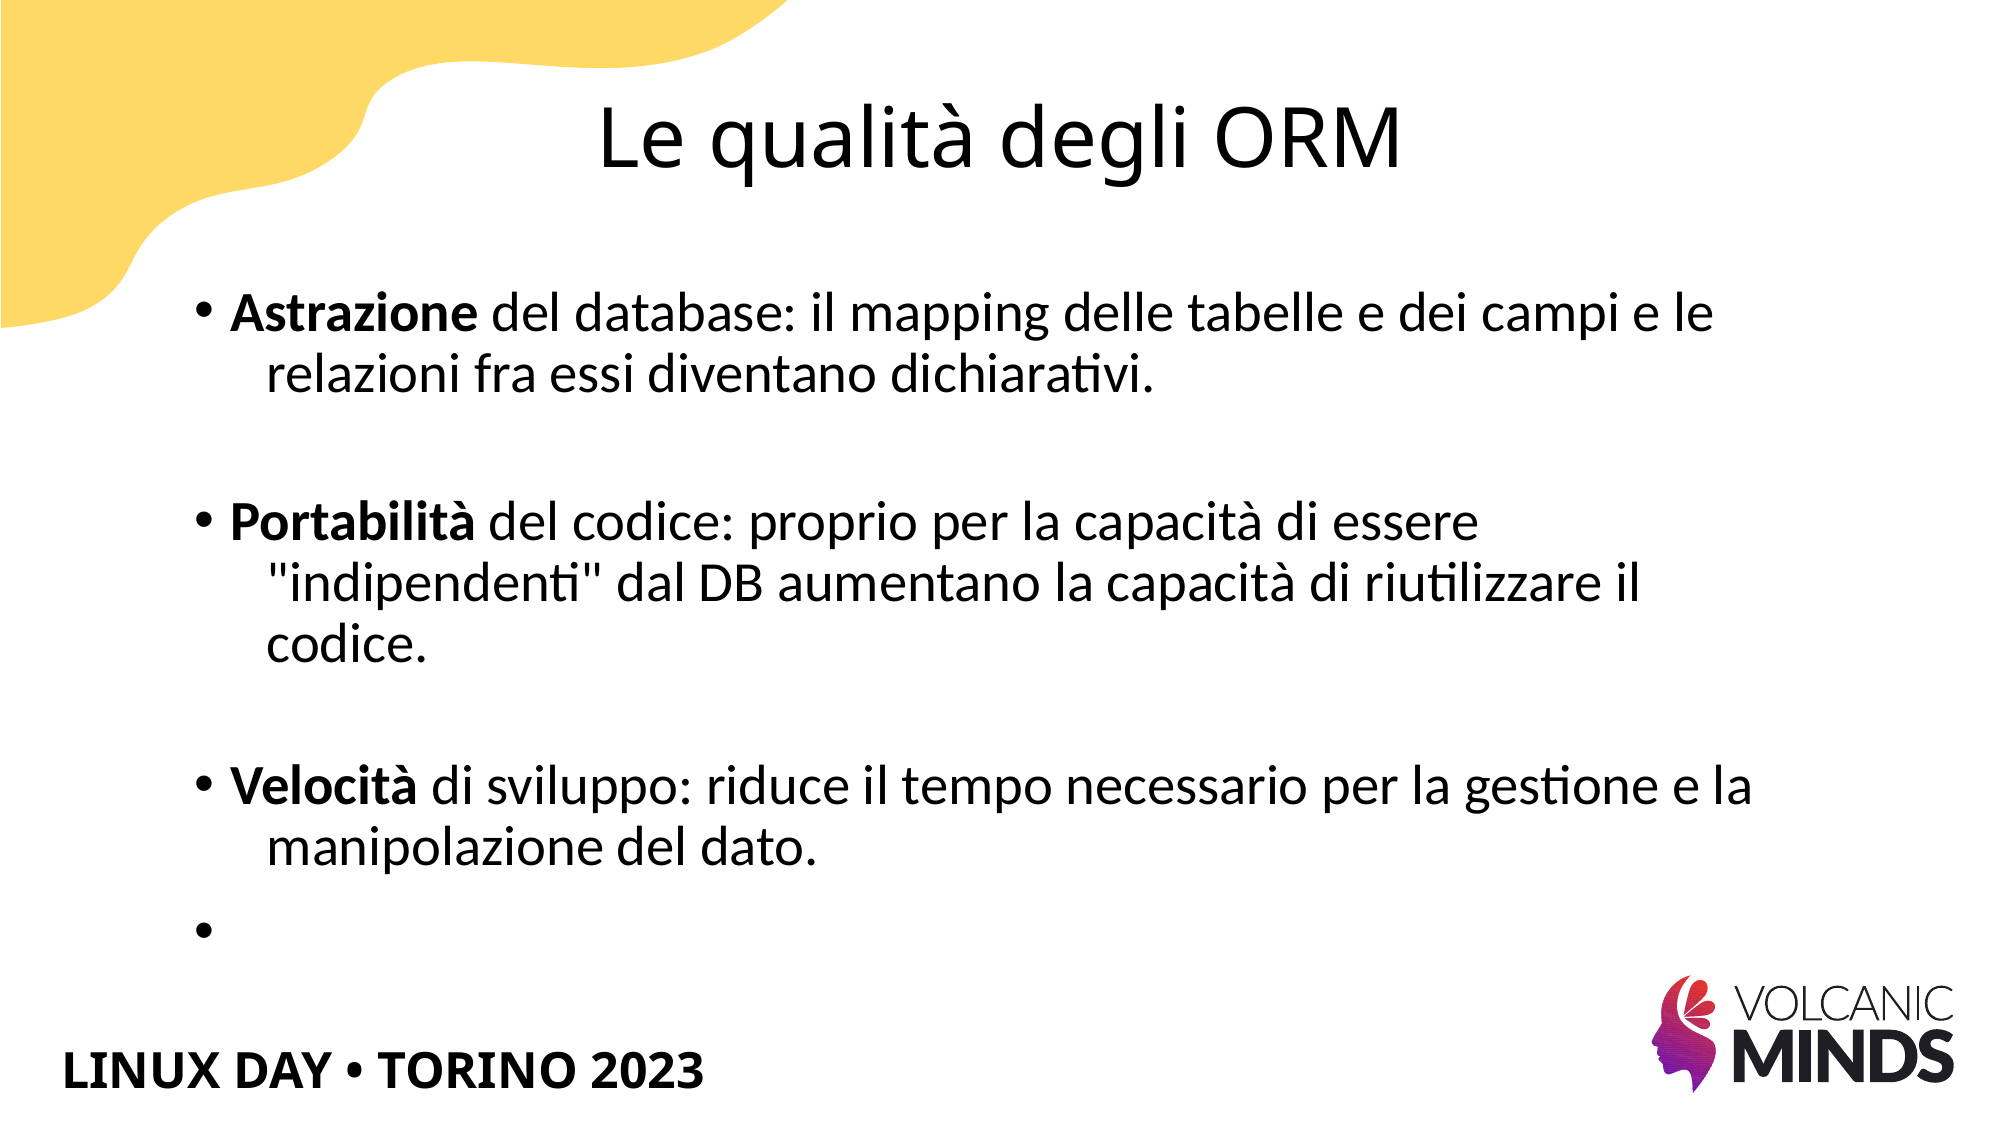

Le qualità degli ORM
# Astrazione del database: il mapping delle tabelle e dei campi e le relazioni fra essi diventano dichiarativi.
Portabilità del codice: proprio per la capacità di essere "indipendenti" dal DB aumentano la capacità di riutilizzare il codice.
Velocità di sviluppo: riduce il tempo necessario per la gestione e la manipolazione del dato.
LINUX DAY • TORINO 2023